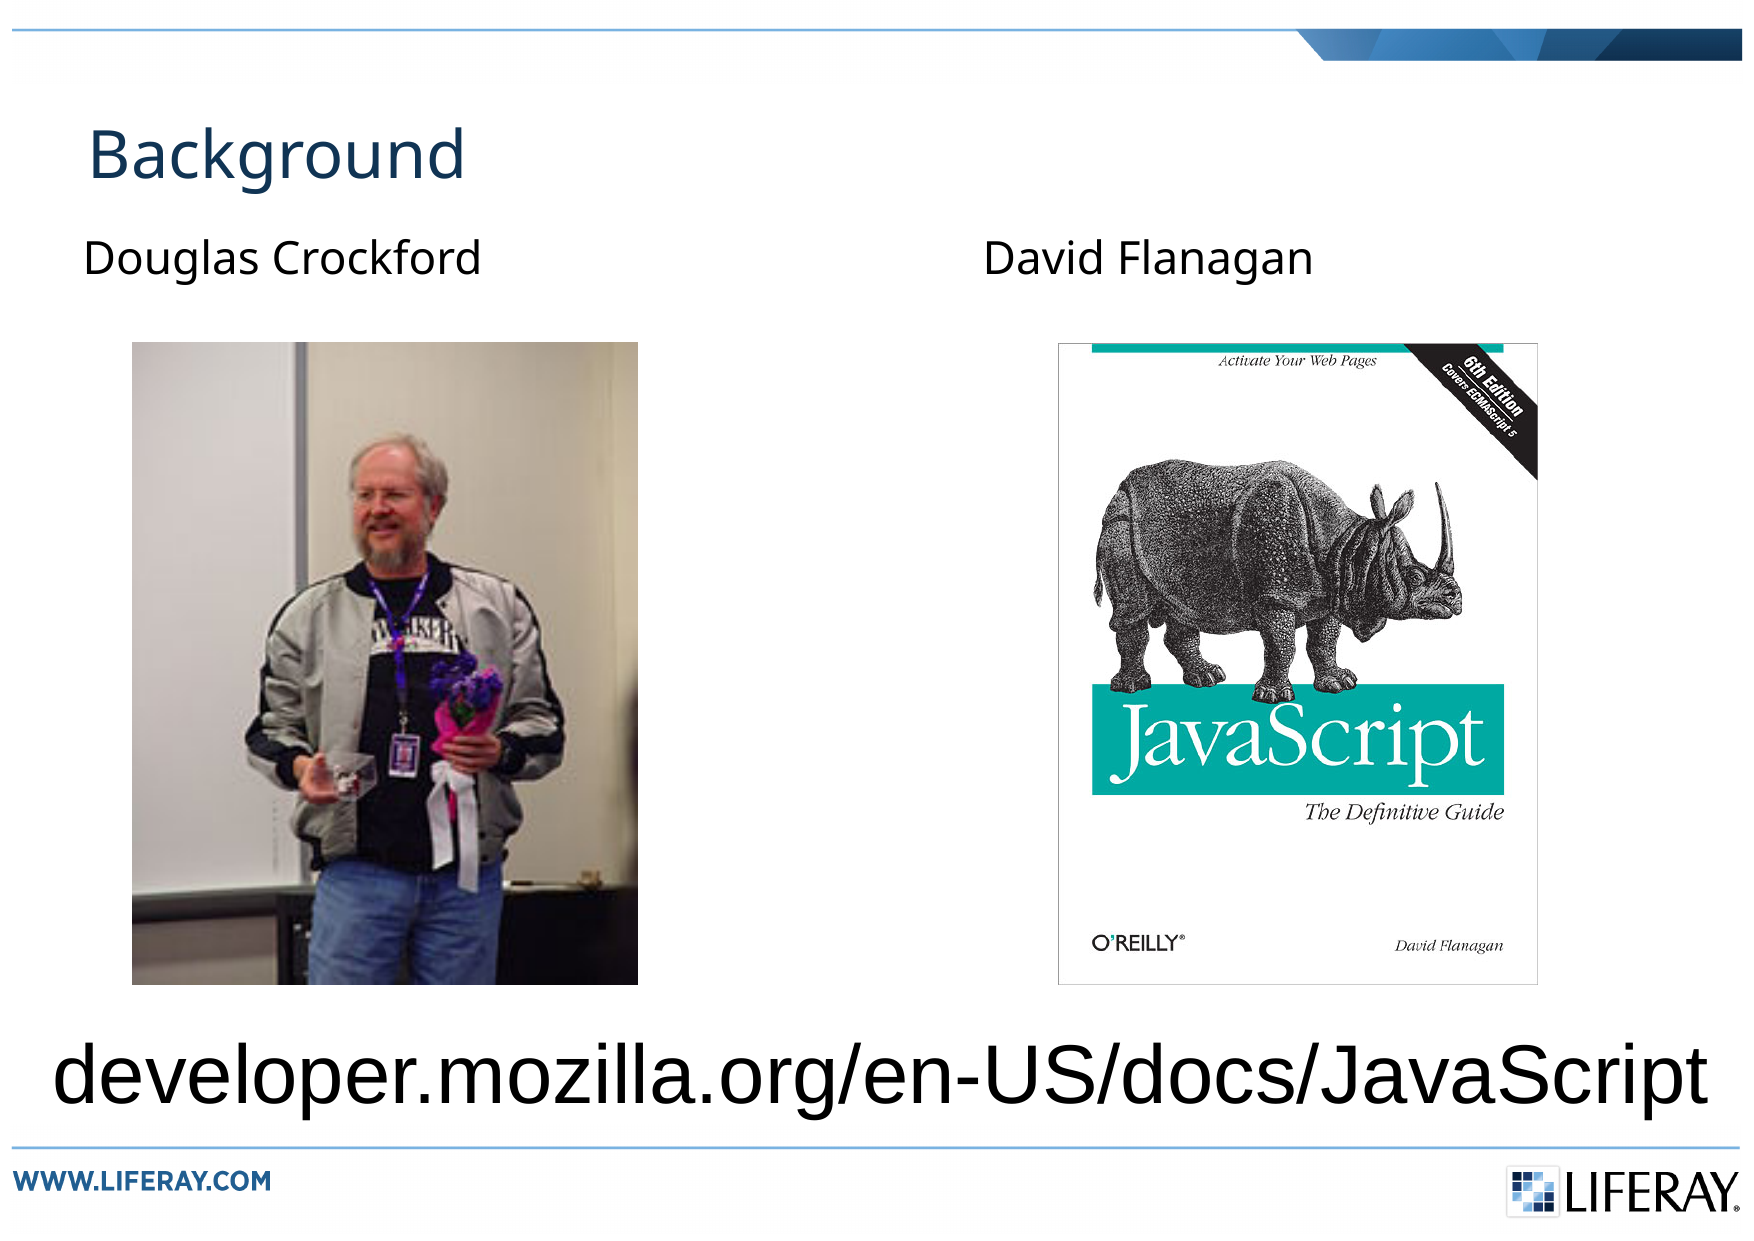

# Background
Douglas Crockford 					David Flanagan
developer.mozilla.org/en-US/docs/JavaScript